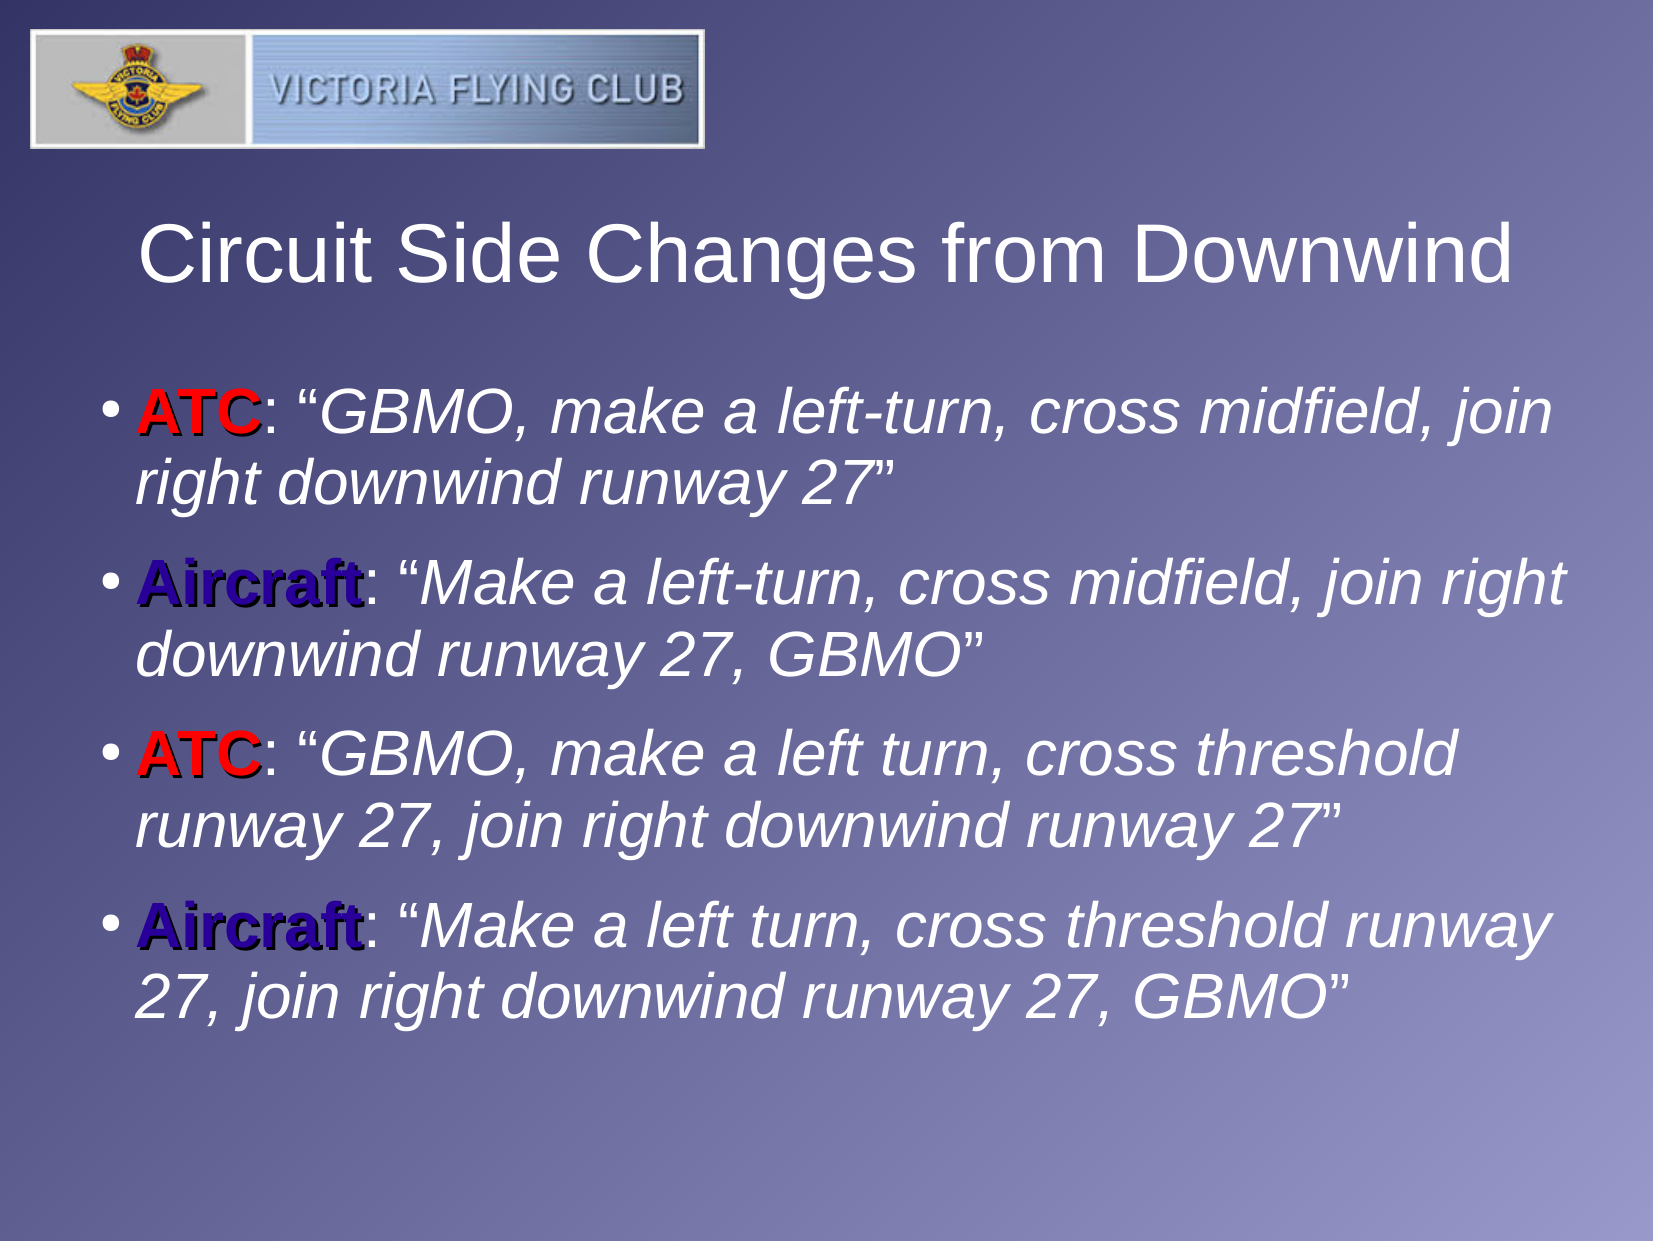

# Circuit Side Changes from Downwind
ATC: “GBMO, make a left-turn, cross midfield, join right downwind runway 27”
Aircraft: “Make a left-turn, cross midfield, join right downwind runway 27, GBMO”
ATC: “GBMO, make a left turn, cross threshold runway 27, join right downwind runway 27”
Aircraft: “Make a left turn, cross threshold runway 27, join right downwind runway 27, GBMO”